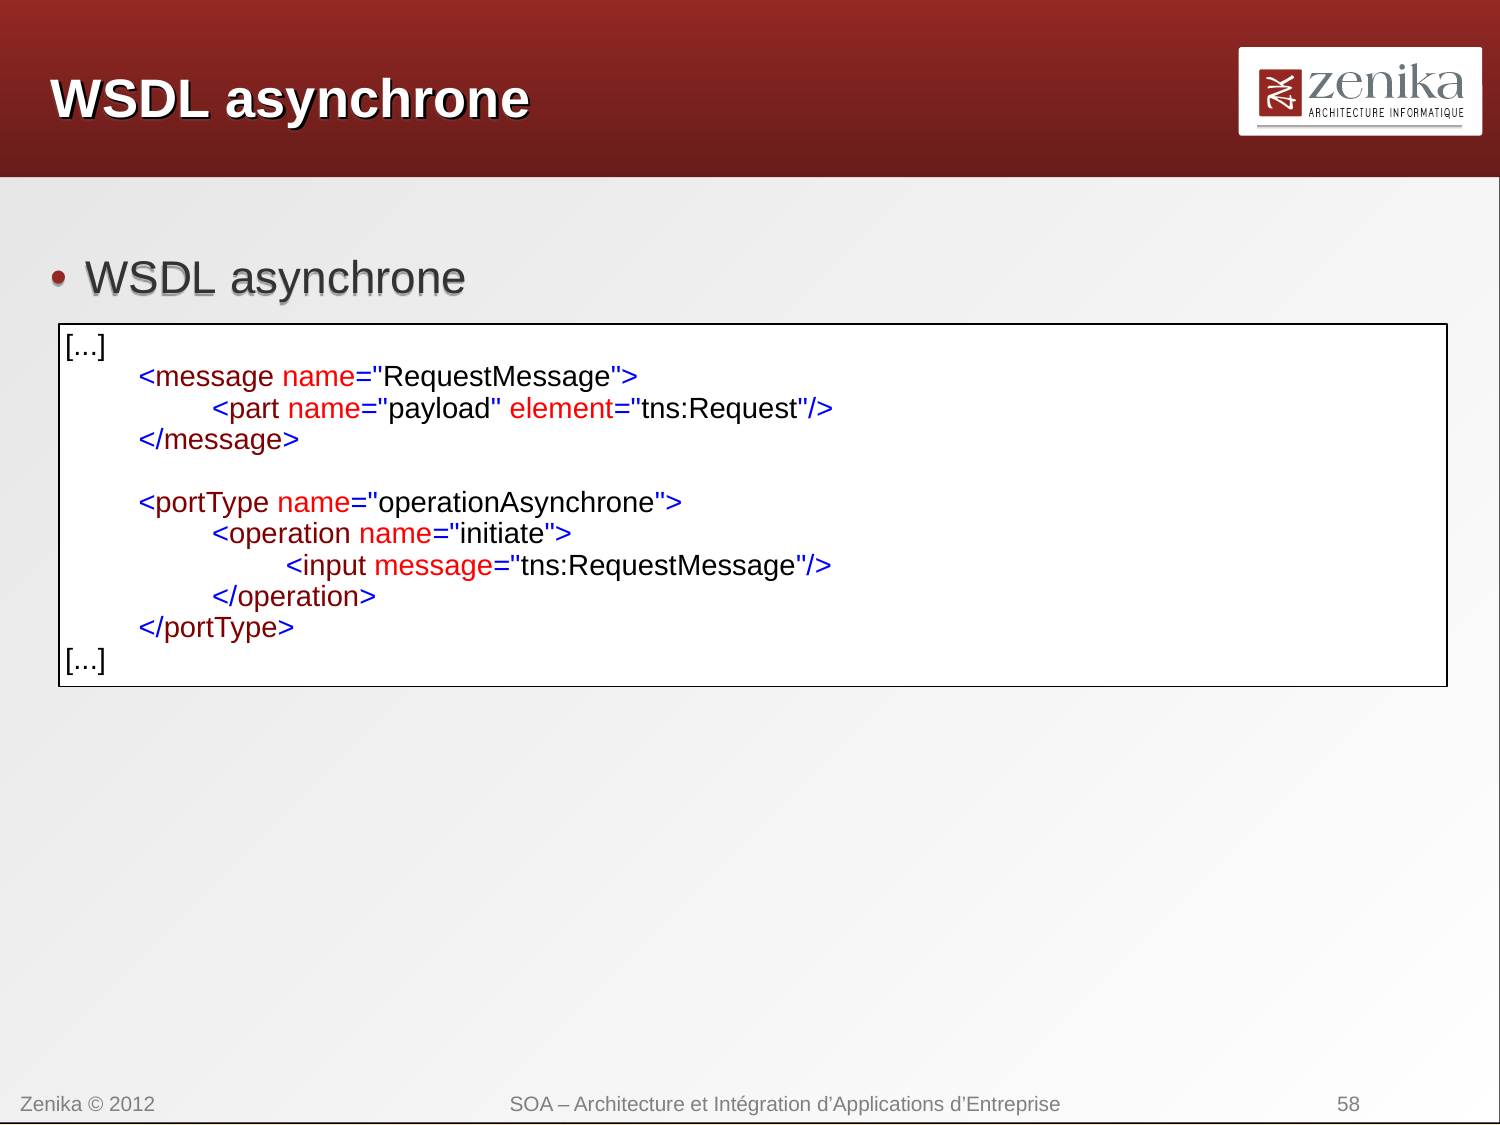

# WSDL asynchrone
WSDL asynchrone
[...]
	<message name="RequestMessage">
		<part name="payload" element="tns:Request"/>
	</message>
	<portType name="operationAsynchrone">
		<operation name="initiate">
			<input message="tns:RequestMessage"/>
		</operation>
	</portType>
[...]